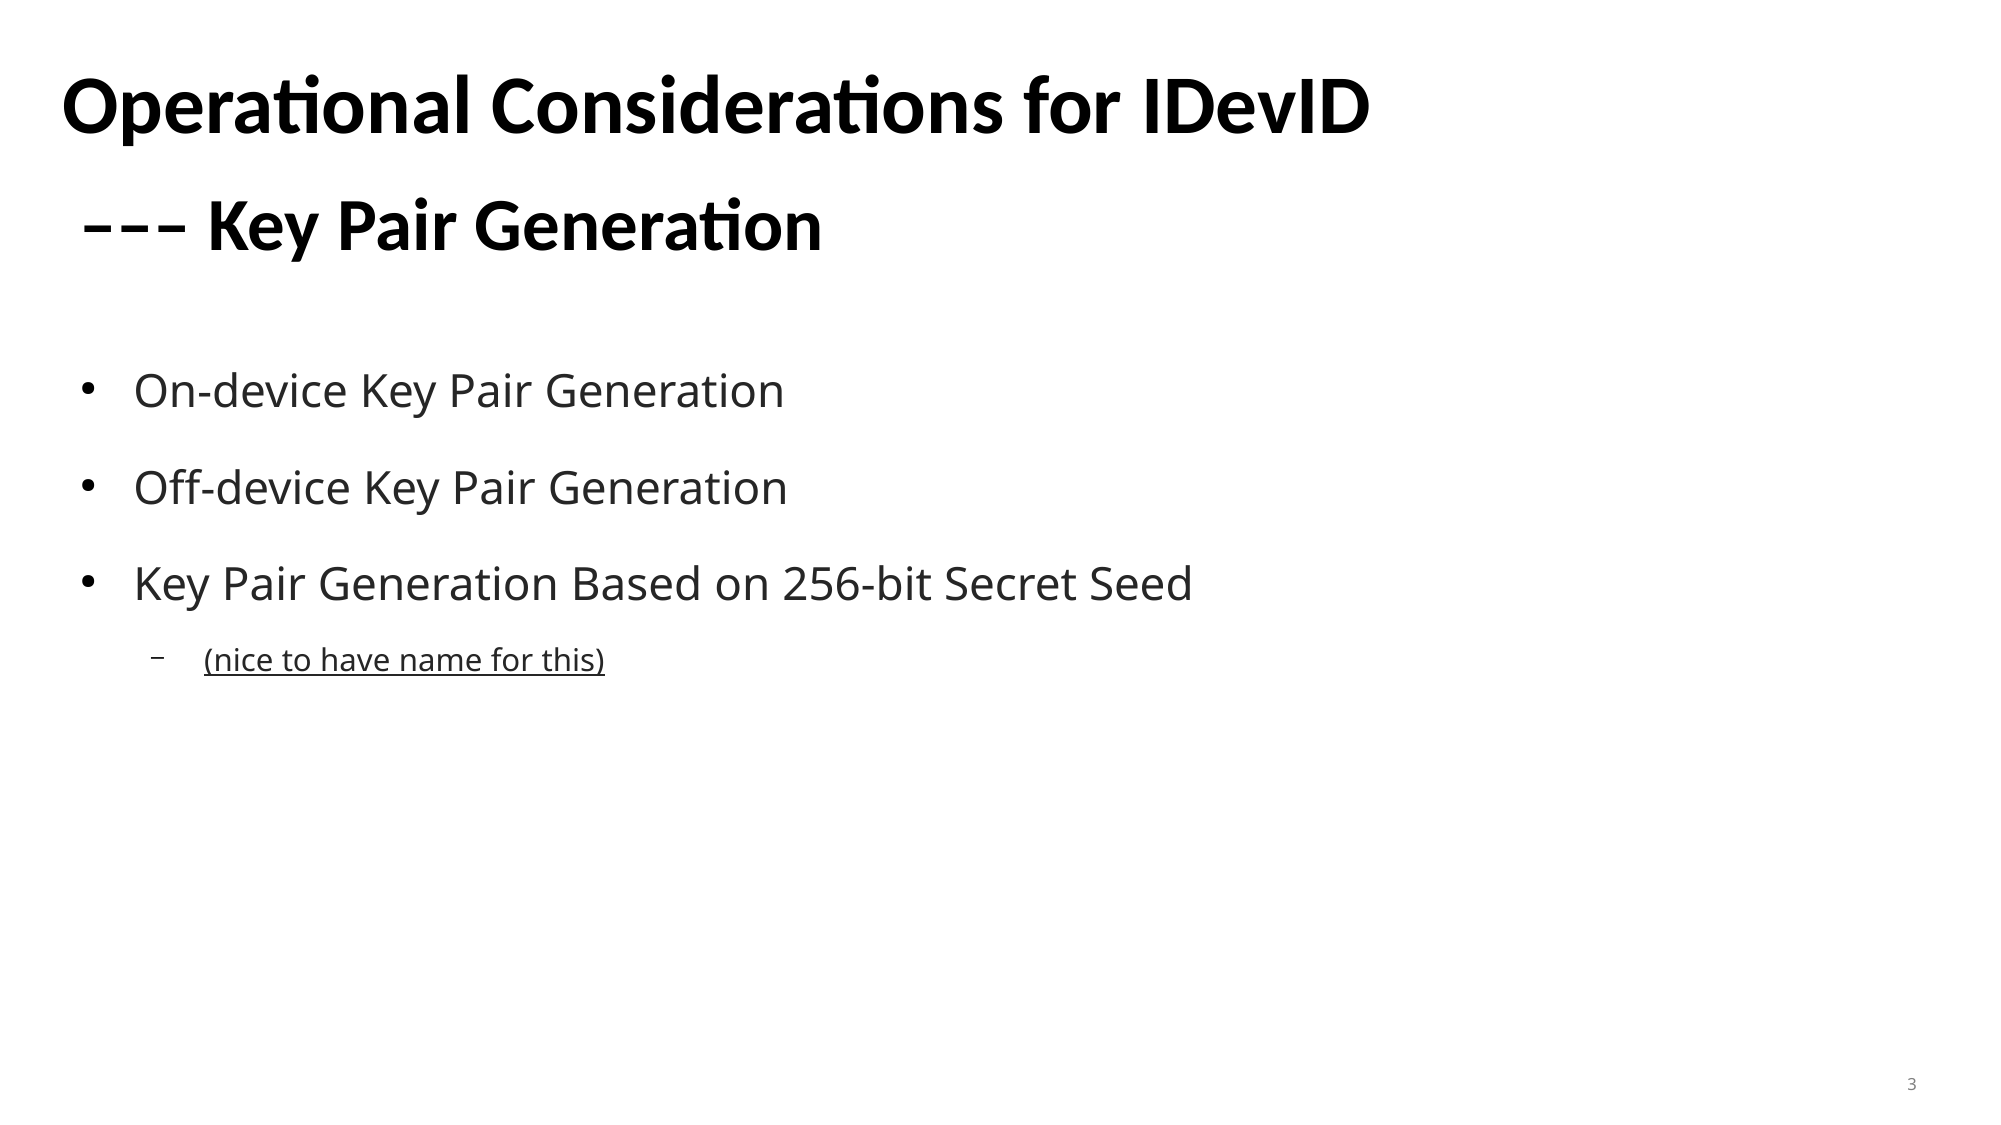

# Operational Considerations for IDevID
 ––– Key Pair Generation
On-device Key Pair Generation
Off-device Key Pair Generation
Key Pair Generation Based on 256-bit Secret Seed
(nice to have name for this)